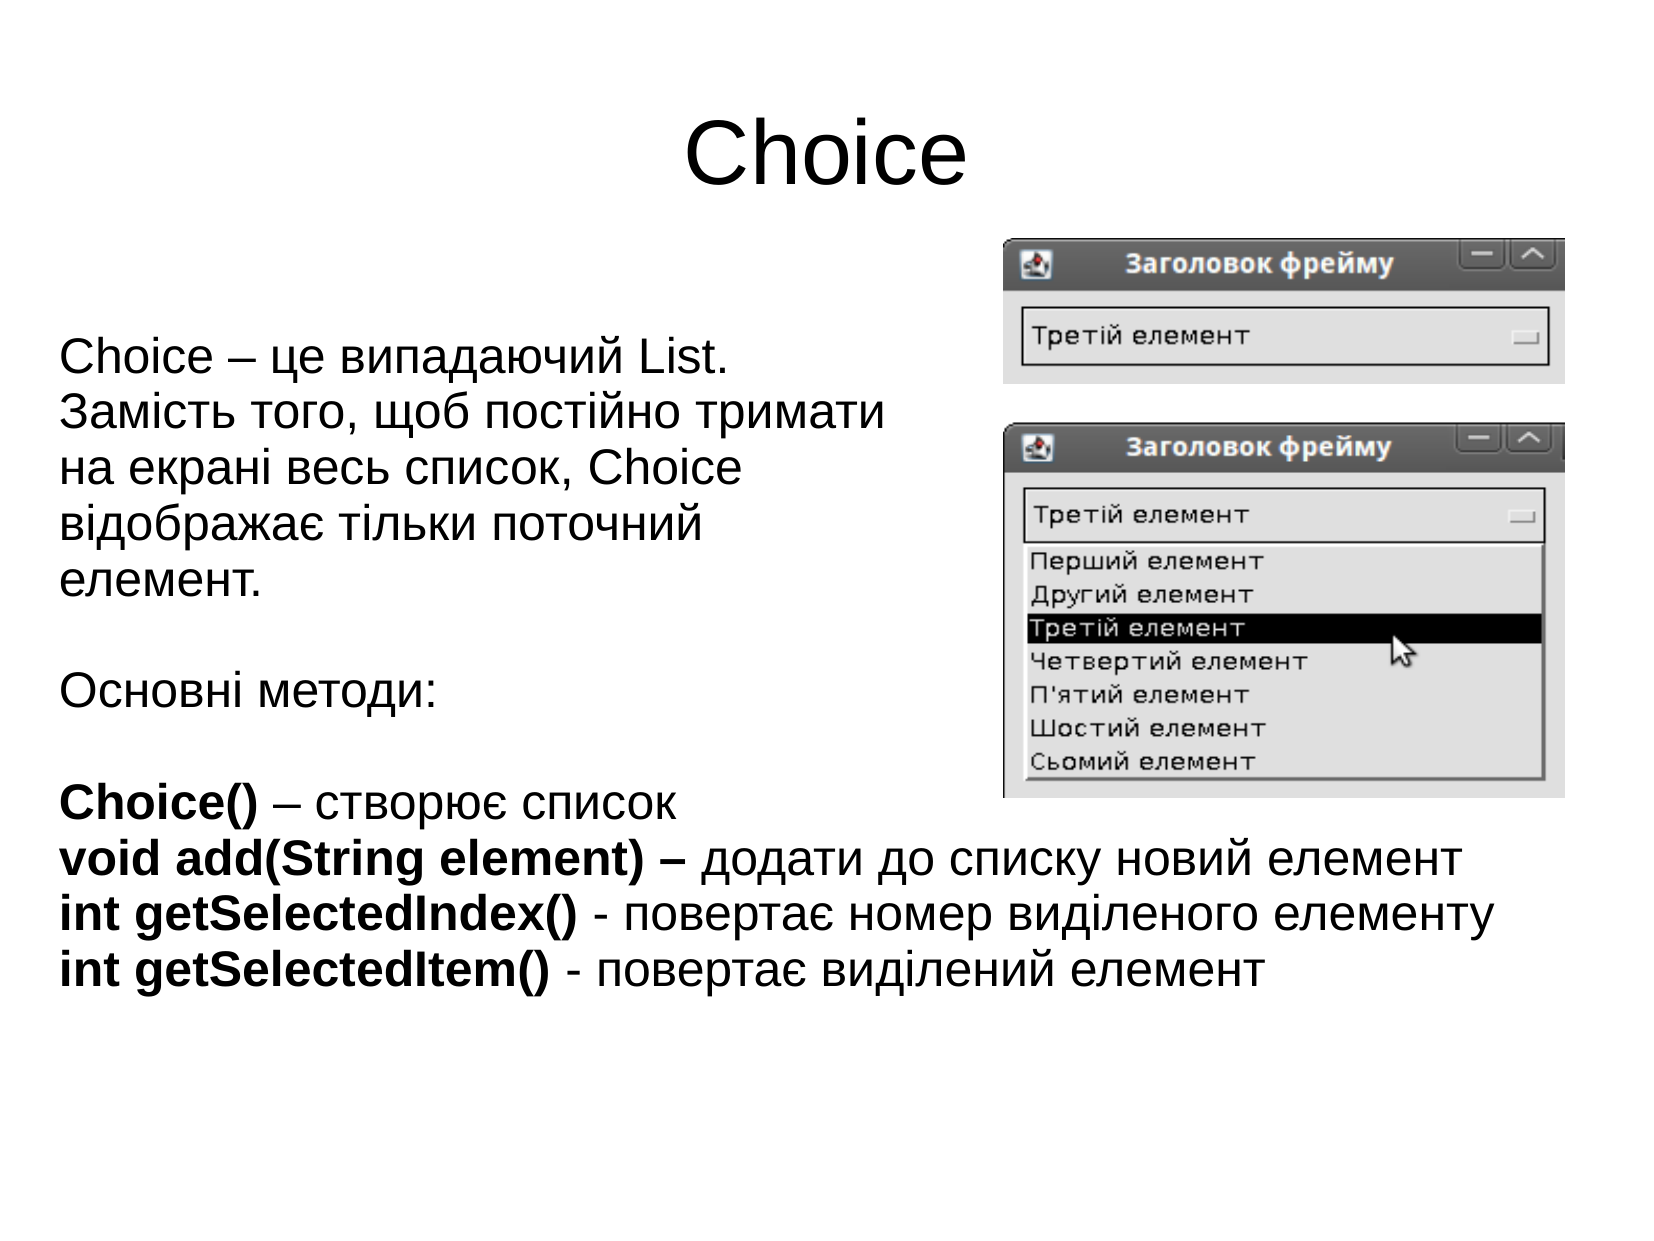

# Choice
Choice – це випадаючий List.
Замість того, щоб постійно тримати
на екрані весь список, Choice
відображає тільки поточний
елемент.
Основні методи:
Choice() – створює список
void add(String element) – додати до списку новий елемент
int getSelectedIndex() - повертає номер виділеного елементу
int getSelectedItem() - повертає виділений елемент